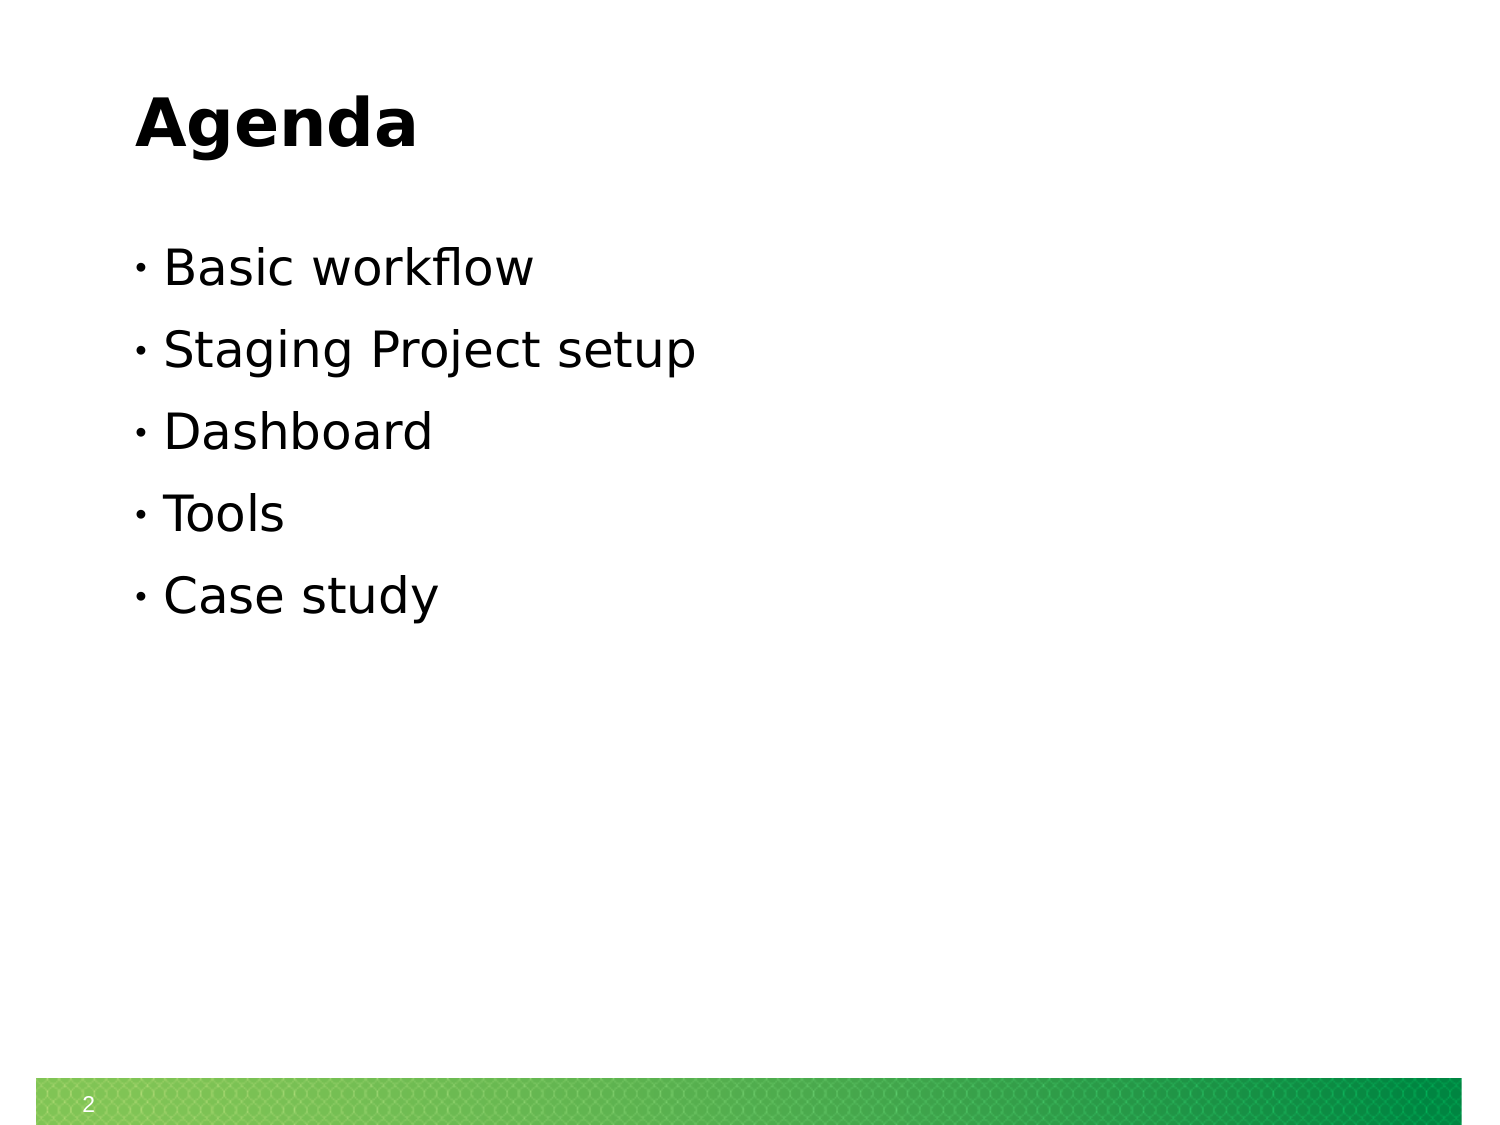

# Agenda
Basic workflow
Staging Project setup
Dashboard
Tools
Case study